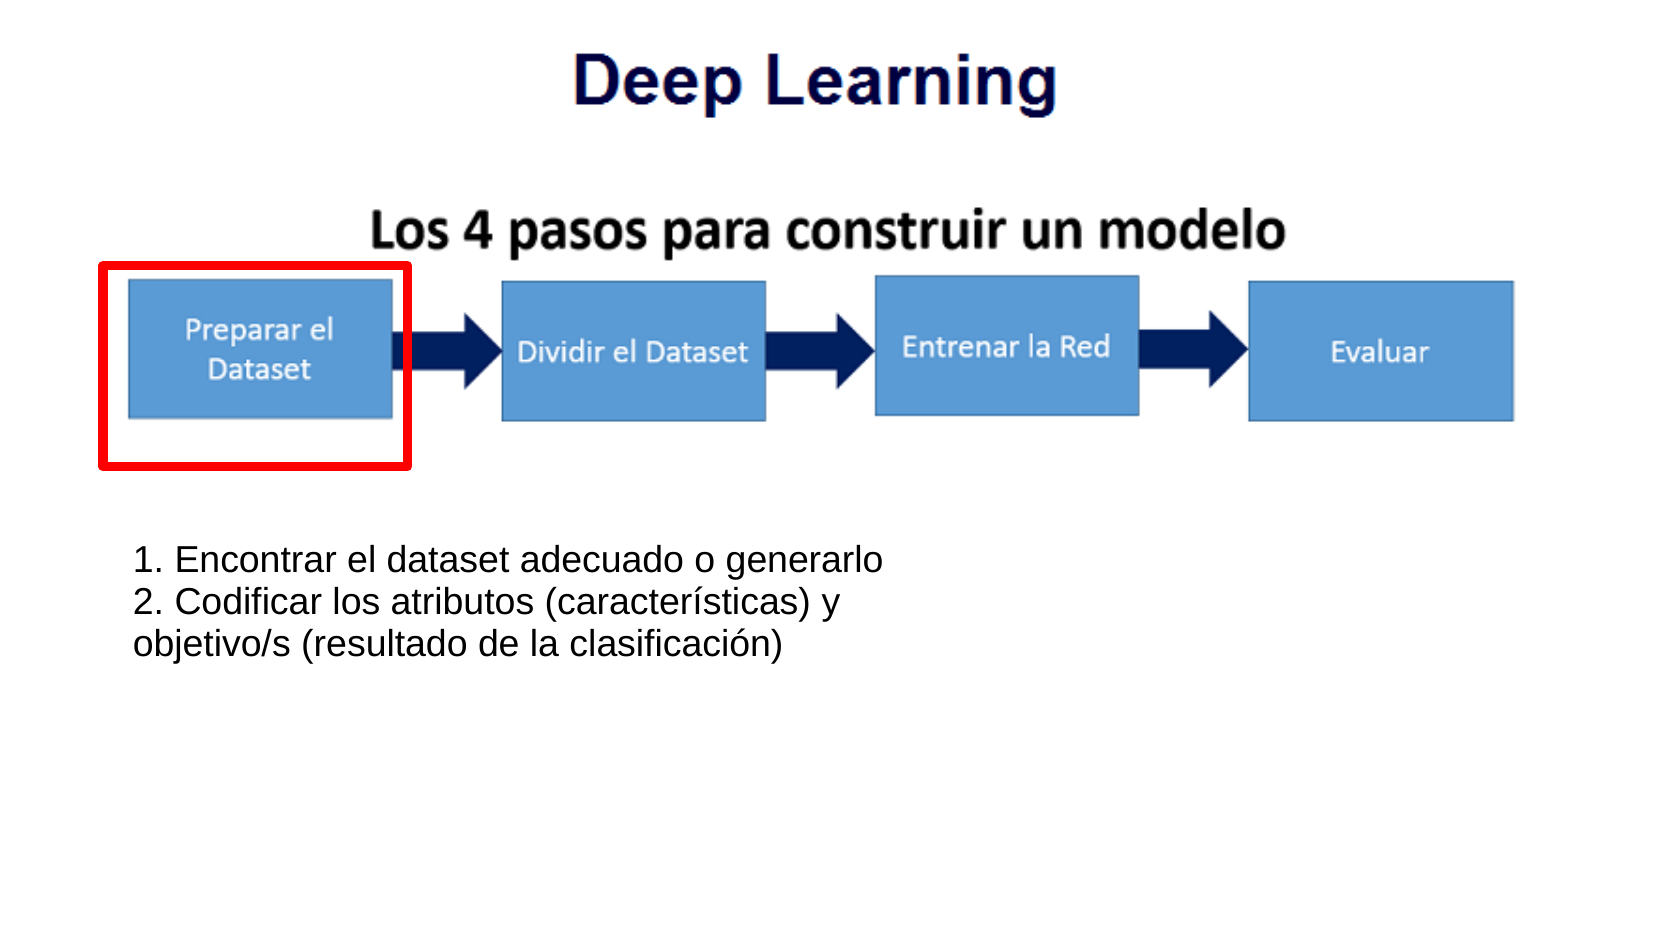

1. Encontrar el dataset adecuado o generarlo
2. Codificar los atributos (características) y objetivo/s (resultado de la clasificación)